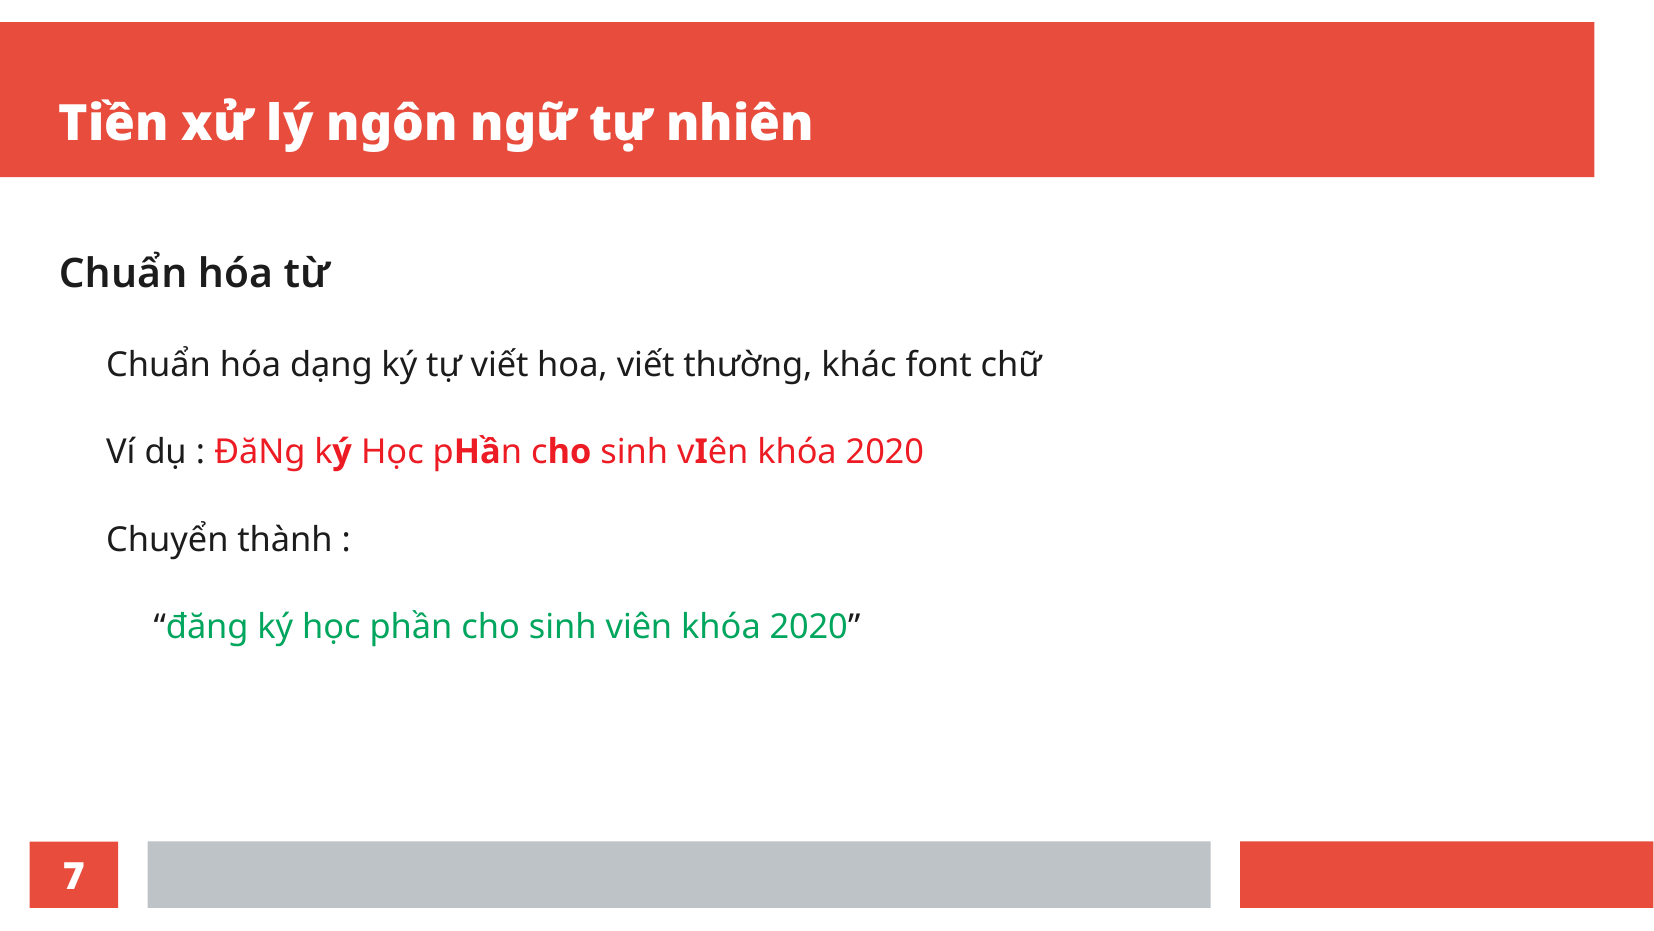

# Tiền xử lý ngôn ngữ tự nhiên
Chuẩn hóa từ
Chuẩn hóa dạng ký tự viết hoa, viết thường, khác font chữ
Ví dụ : ĐăNg ký Học pHần cho sinh vIên khóa 2020
Chuyển thành :
“đăng ký học phần cho sinh viên khóa 2020”
7